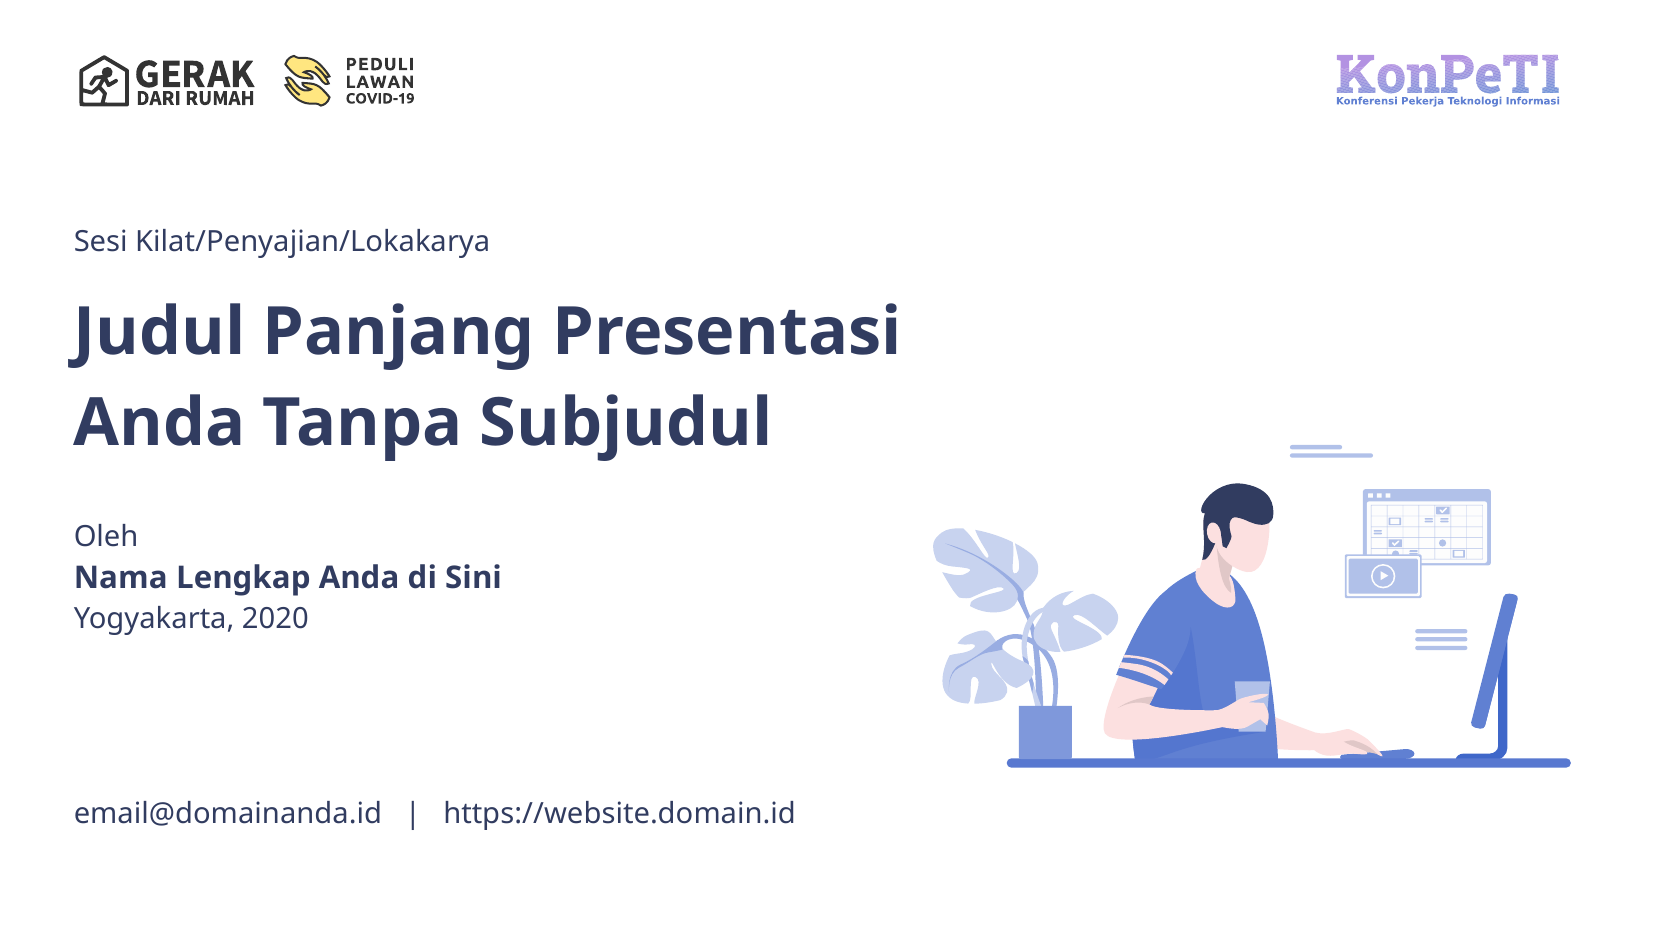

Sesi Kilat/Penyajian/Lokakarya
Judul Panjang Presentasi
Anda Tanpa Subjudul
Oleh
Nama Lengkap Anda di Sini
Yogyakarta, 2020
email@domainanda.id | https://website.domain.id